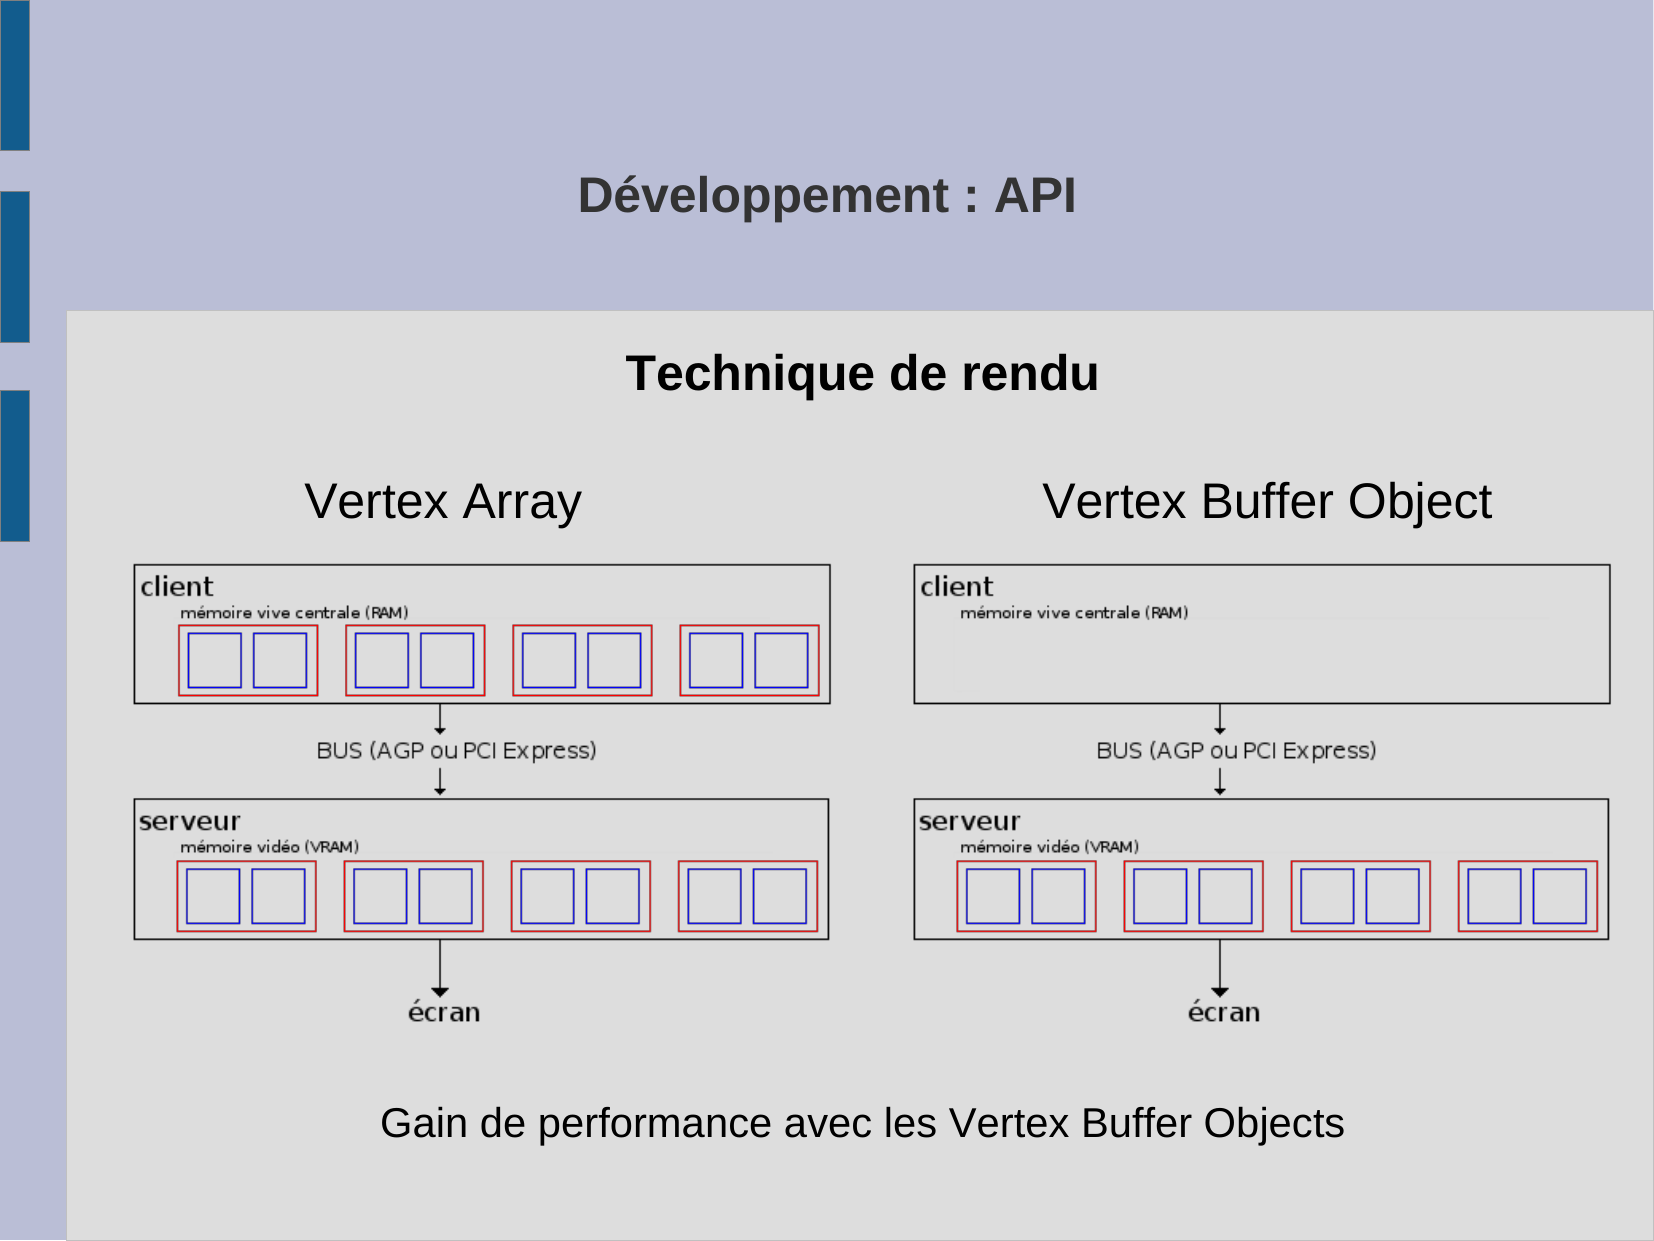

# Développement : API
Technique de rendu
 Vertex Array Vertex Buffer Object
Gain de performance avec les Vertex Buffer Objects